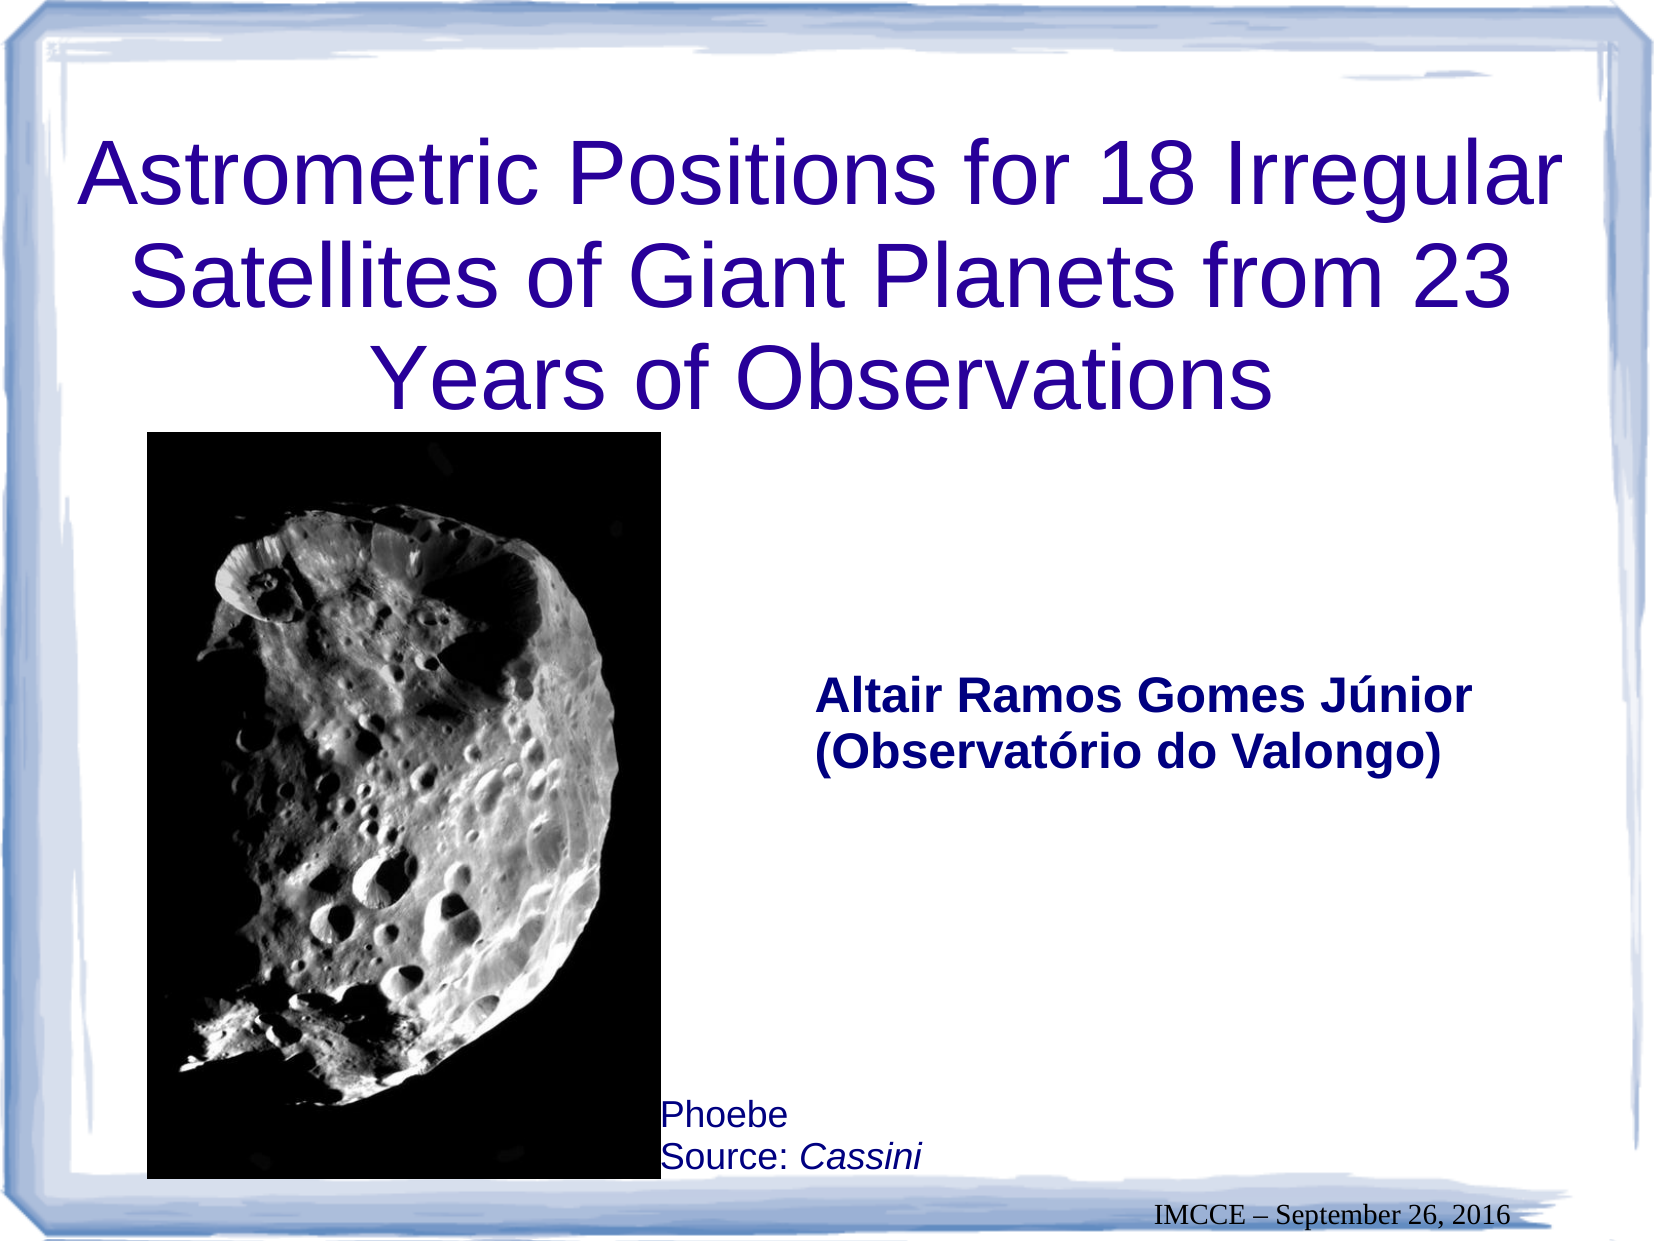

# Astrometric Positions for 18 Irregular Satellites of Giant Planets from 23 Years of Observations
Altair Ramos Gomes Júnior
(Observatório do Valongo)
Phoebe
Source: Cassini